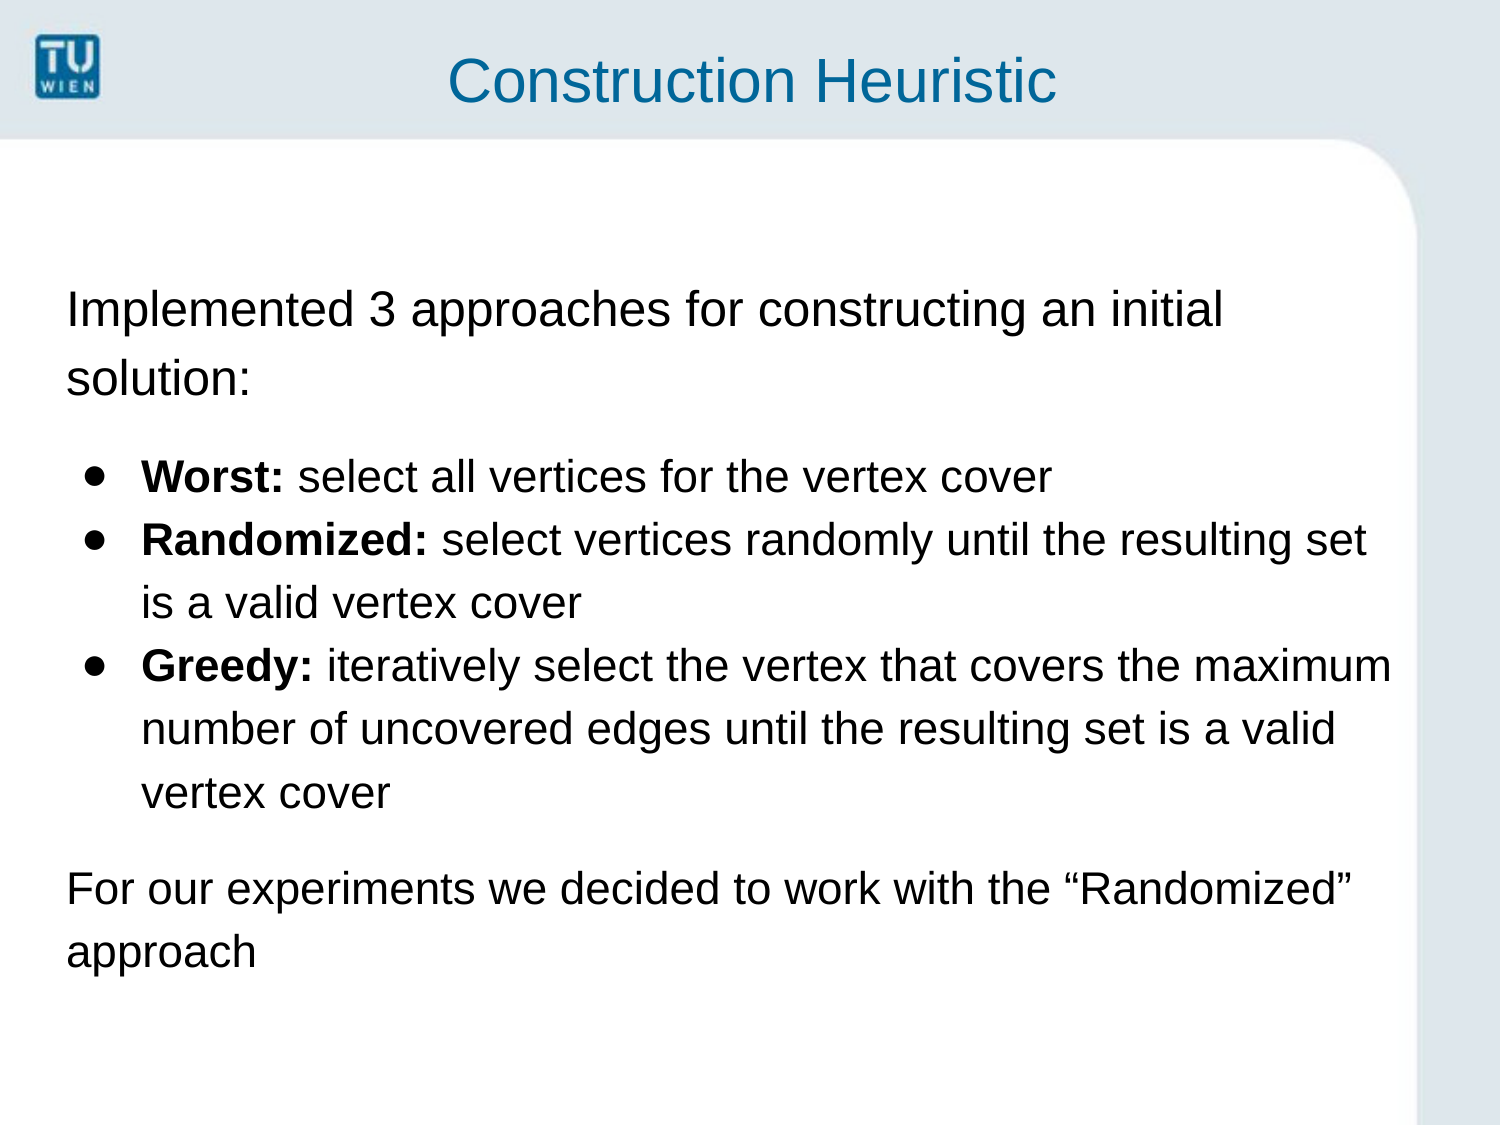

Construction Heuristic
# Implemented 3 approaches for constructing an initial solution:
Worst: select all vertices for the vertex cover
Randomized: select vertices randomly until the resulting set is a valid vertex cover
Greedy: iteratively select the vertex that covers the maximum number of uncovered edges until the resulting set is a valid vertex cover
For our experiments we decided to work with the “Randomized” approach